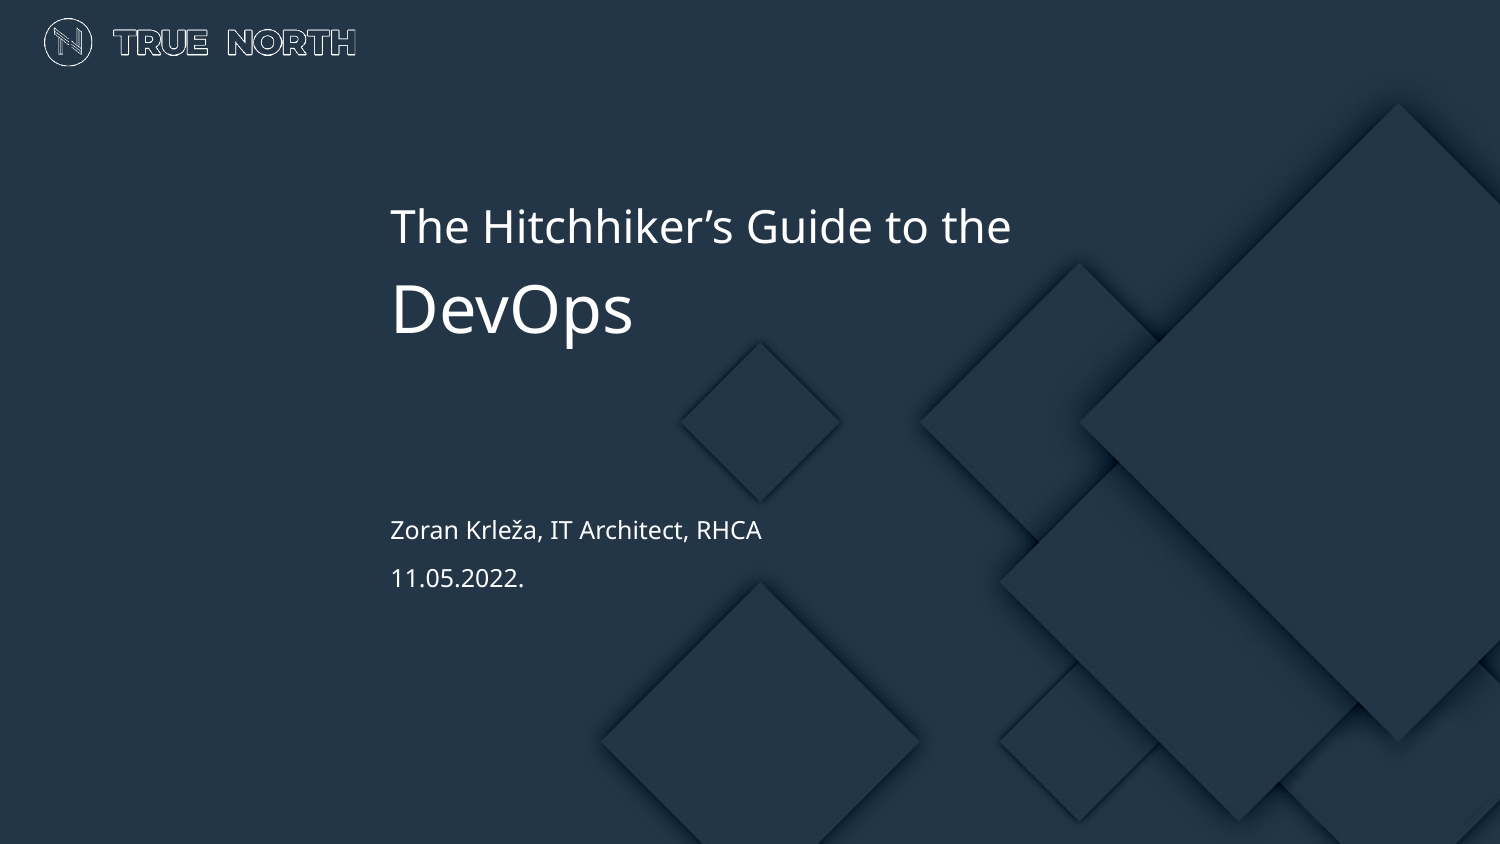

The Hitchhiker’s Guide to the
# DevOps
Zoran Krleža, IT Architect, RHCA
11.05.2022.